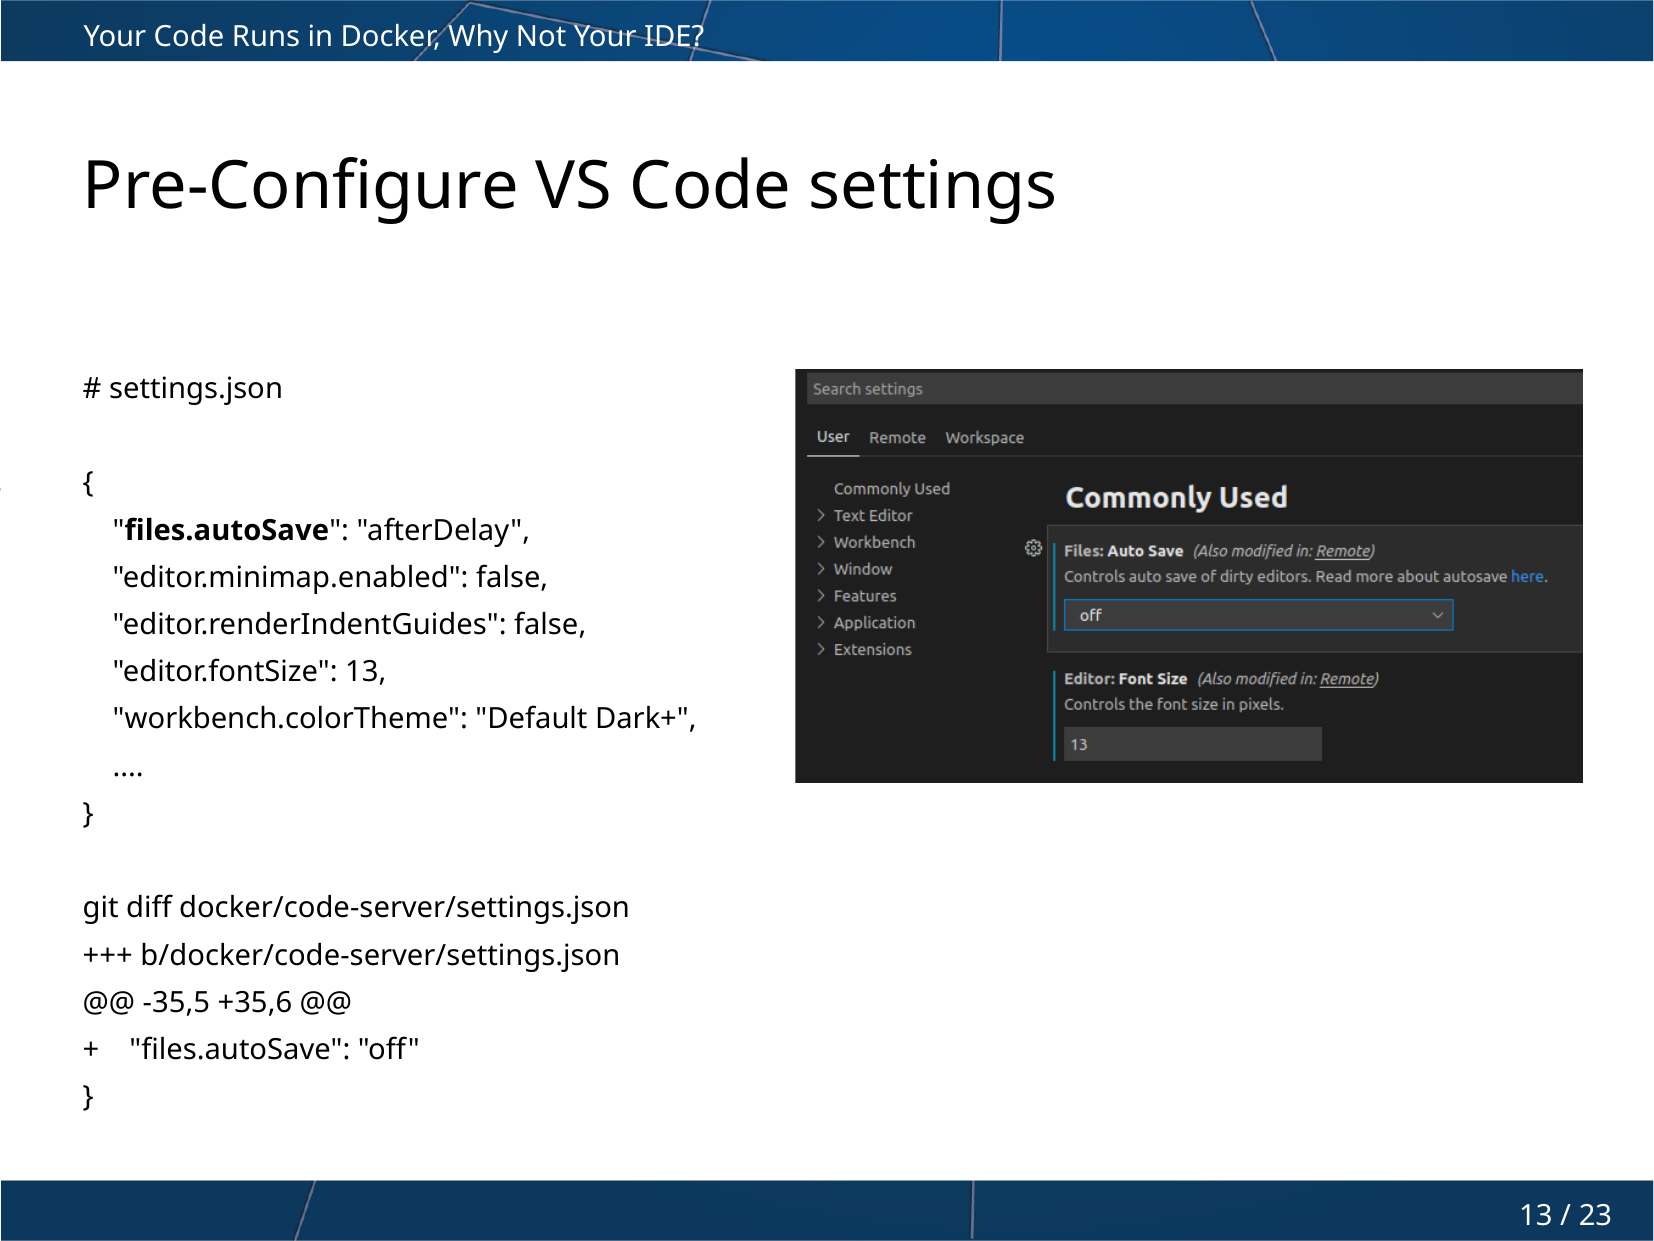

# Pre-Configure VS Code settings
# settings.json
{
 "files.autoSave": "afterDelay",
 "editor.minimap.enabled": false,
 "editor.renderIndentGuides": false,
 "editor.fontSize": 13,
 "workbench.colorTheme": "Default Dark+",
 ....
}
git diff docker/code-server/settings.json
+++ b/docker/code-server/settings.json
@@ -35,5 +35,6 @@
+ "files.autoSave": "off"
}